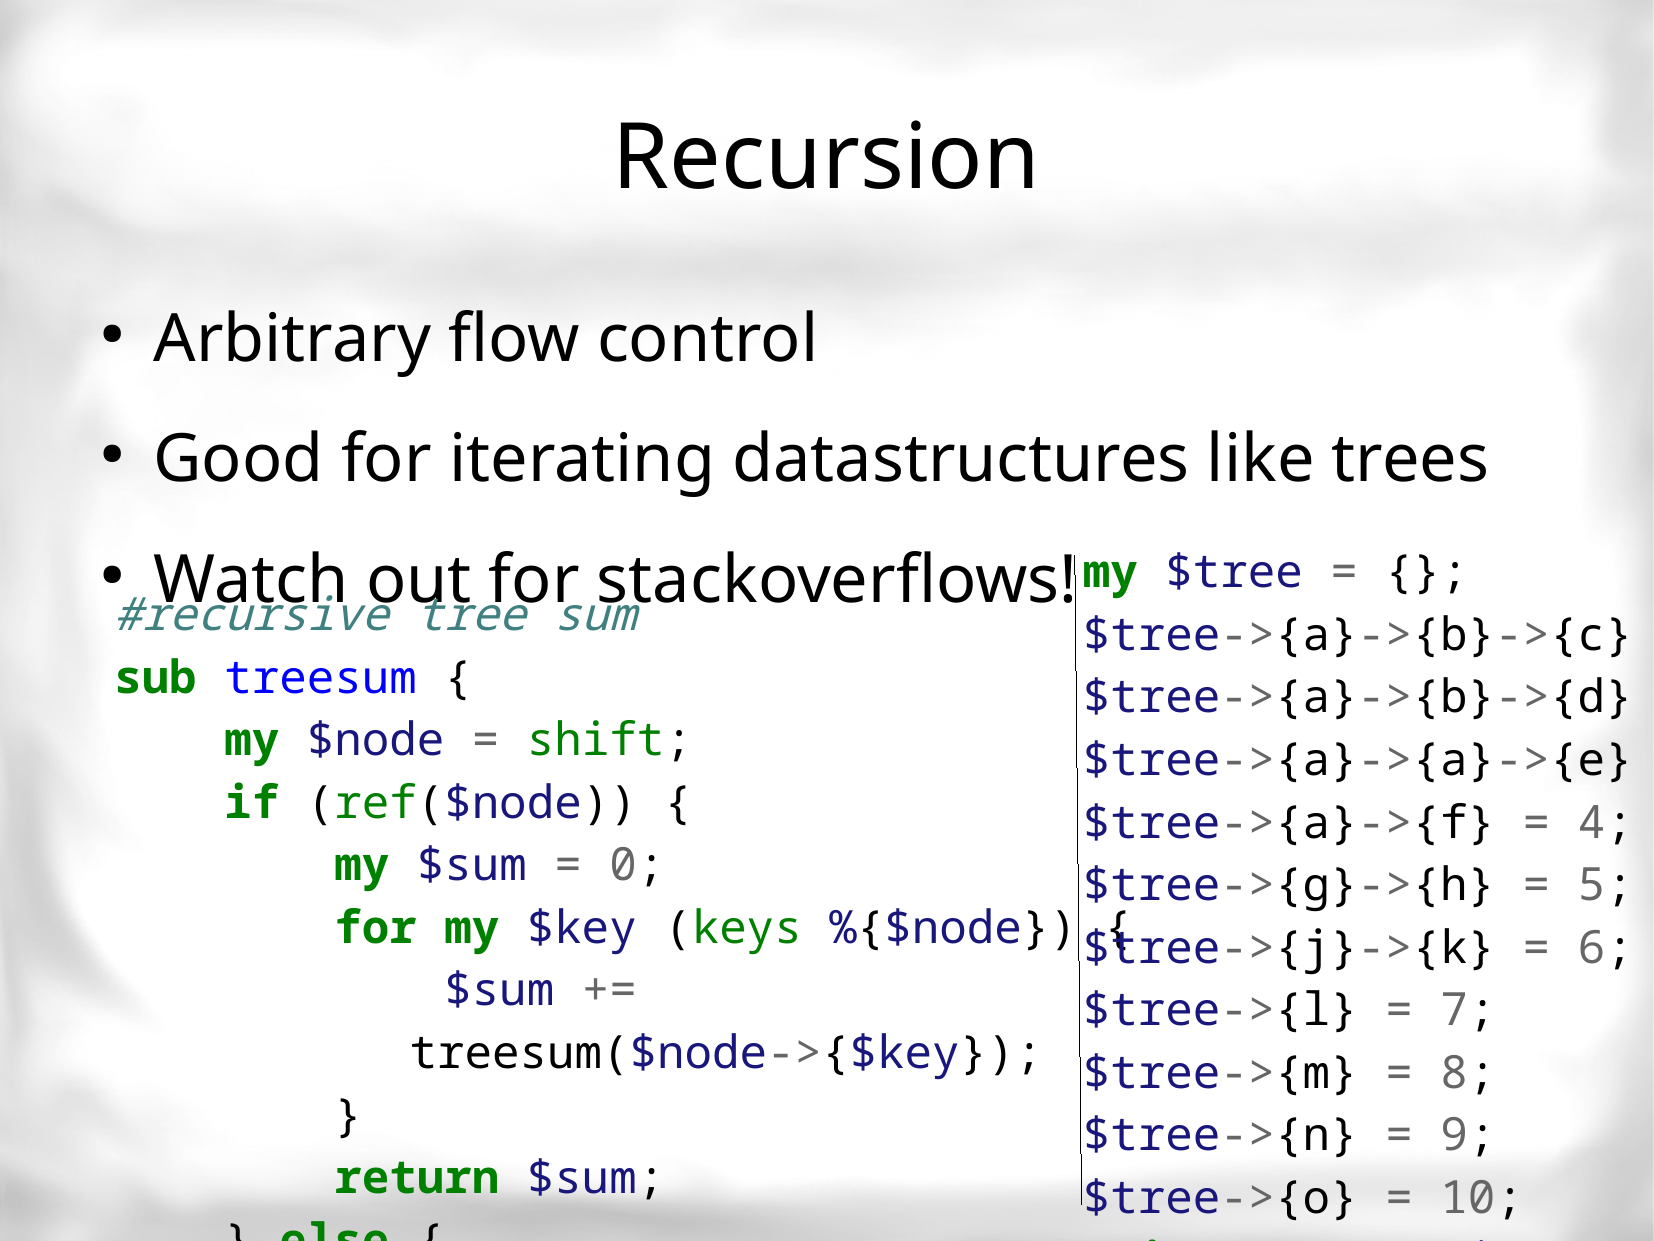

# Recursion
Arbitrary flow control
Good for iterating datastructures like trees
Watch out for stackoverflows!
my $tree = {};
$tree->{a}->{b}->{c} = 1;
$tree->{a}->{b}->{d} = 2;
$tree->{a}->{a}->{e} = 3;
$tree->{a}->{f} = 4;
$tree->{g}->{h} = 5;
$tree->{j}->{k} = 6;
$tree->{l} = 7;
$tree->{m} = 8;
$tree->{n} = 9;
$tree->{o} = 10;
print treesum($tree);
#55
#recursive tree sum
sub treesum {
 my $node = shift;
 if (ref($node)) {
 my $sum = 0;
 for my $key (keys %{$node}) {
 $sum +=
				treesum($node->{$key});
 }
 return $sum;
 } else {
 return $node;
 }
}